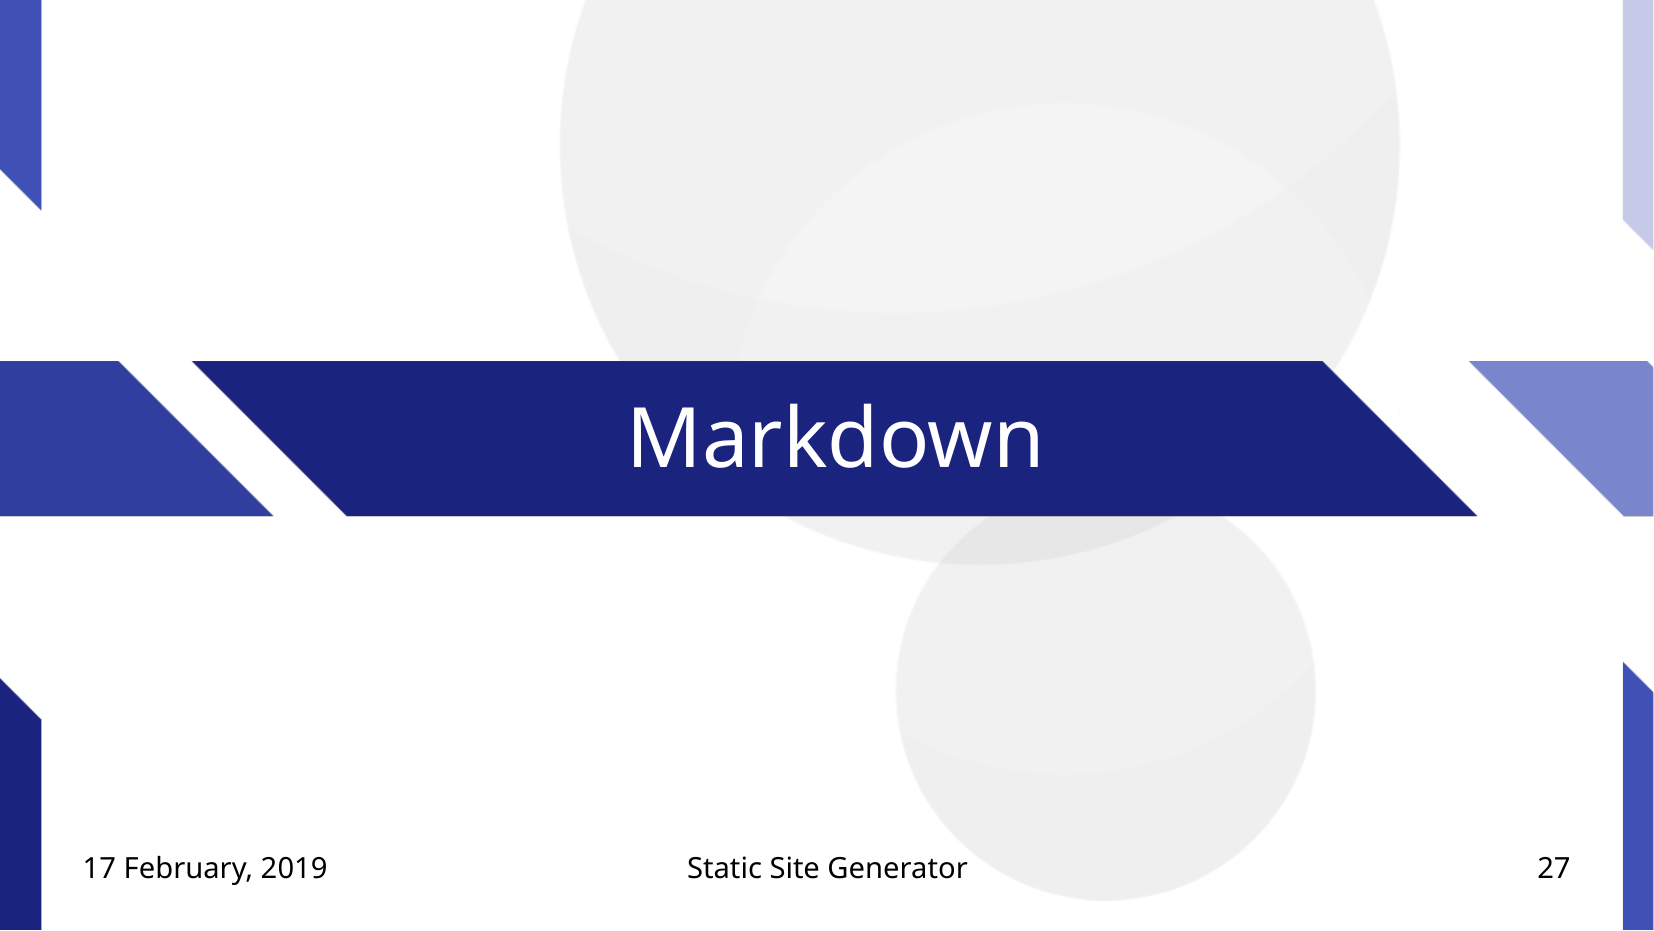

# Markdown
17 February, 2019
Static Site Generator
27